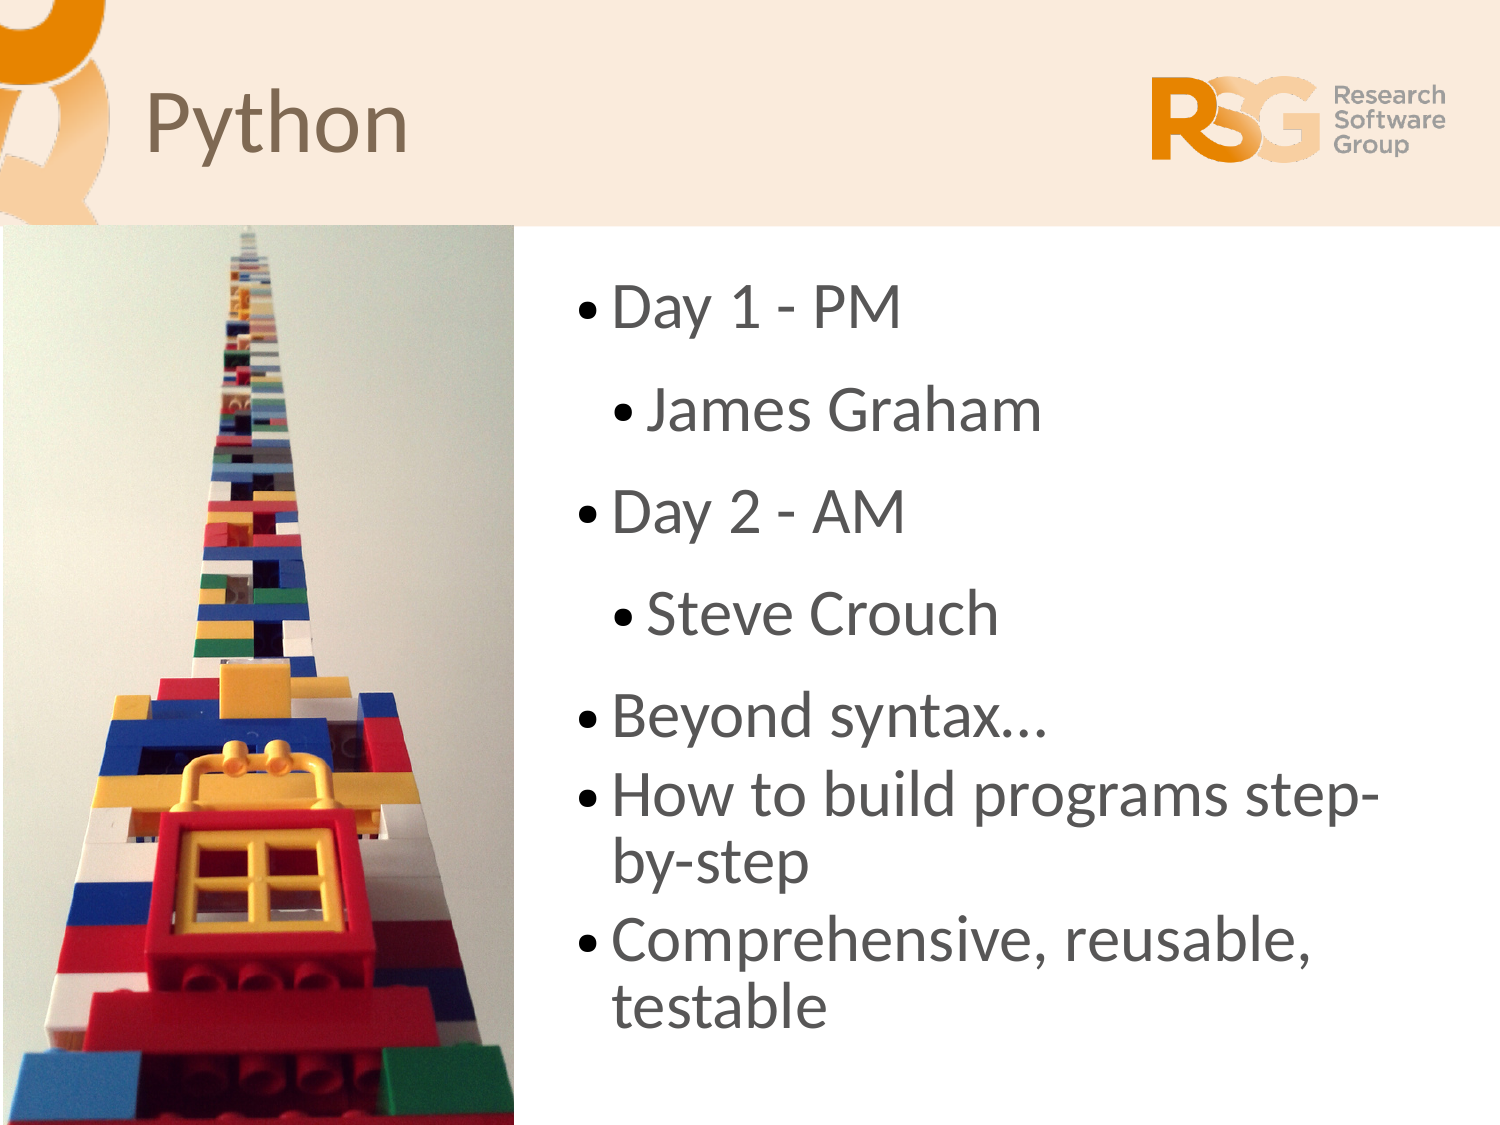

# Python
Day 1 - PM
James Graham
Day 2 - AM
Steve Crouch
Beyond syntax…
How to build programs step-by-step
Comprehensive, reusable, testable